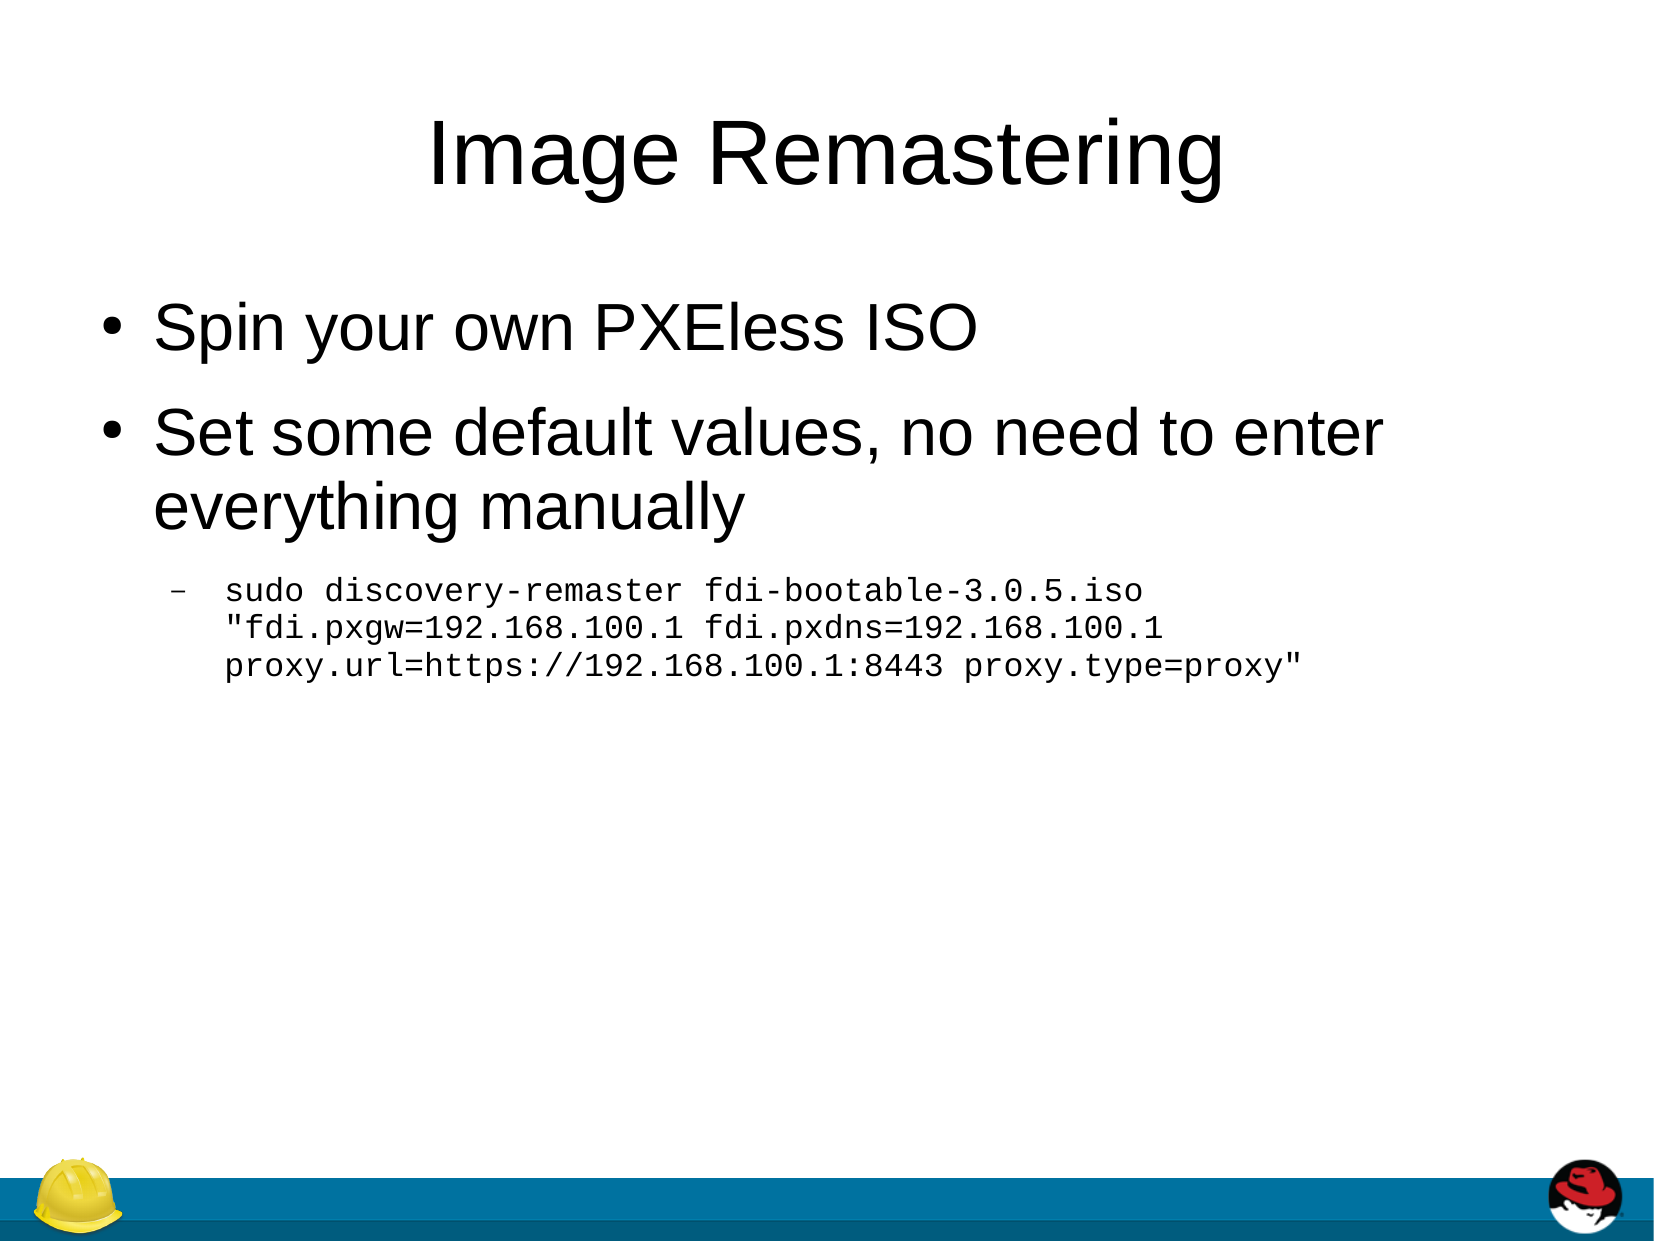

# Image Remastering
Spin your own PXEless ISO
Set some default values, no need to enter everything manually
sudo discovery-remaster fdi-bootable-3.0.5.iso "fdi.pxgw=192.168.100.1 fdi.pxdns=192.168.100.1 proxy.url=https://192.168.100.1:8443 proxy.type=proxy"